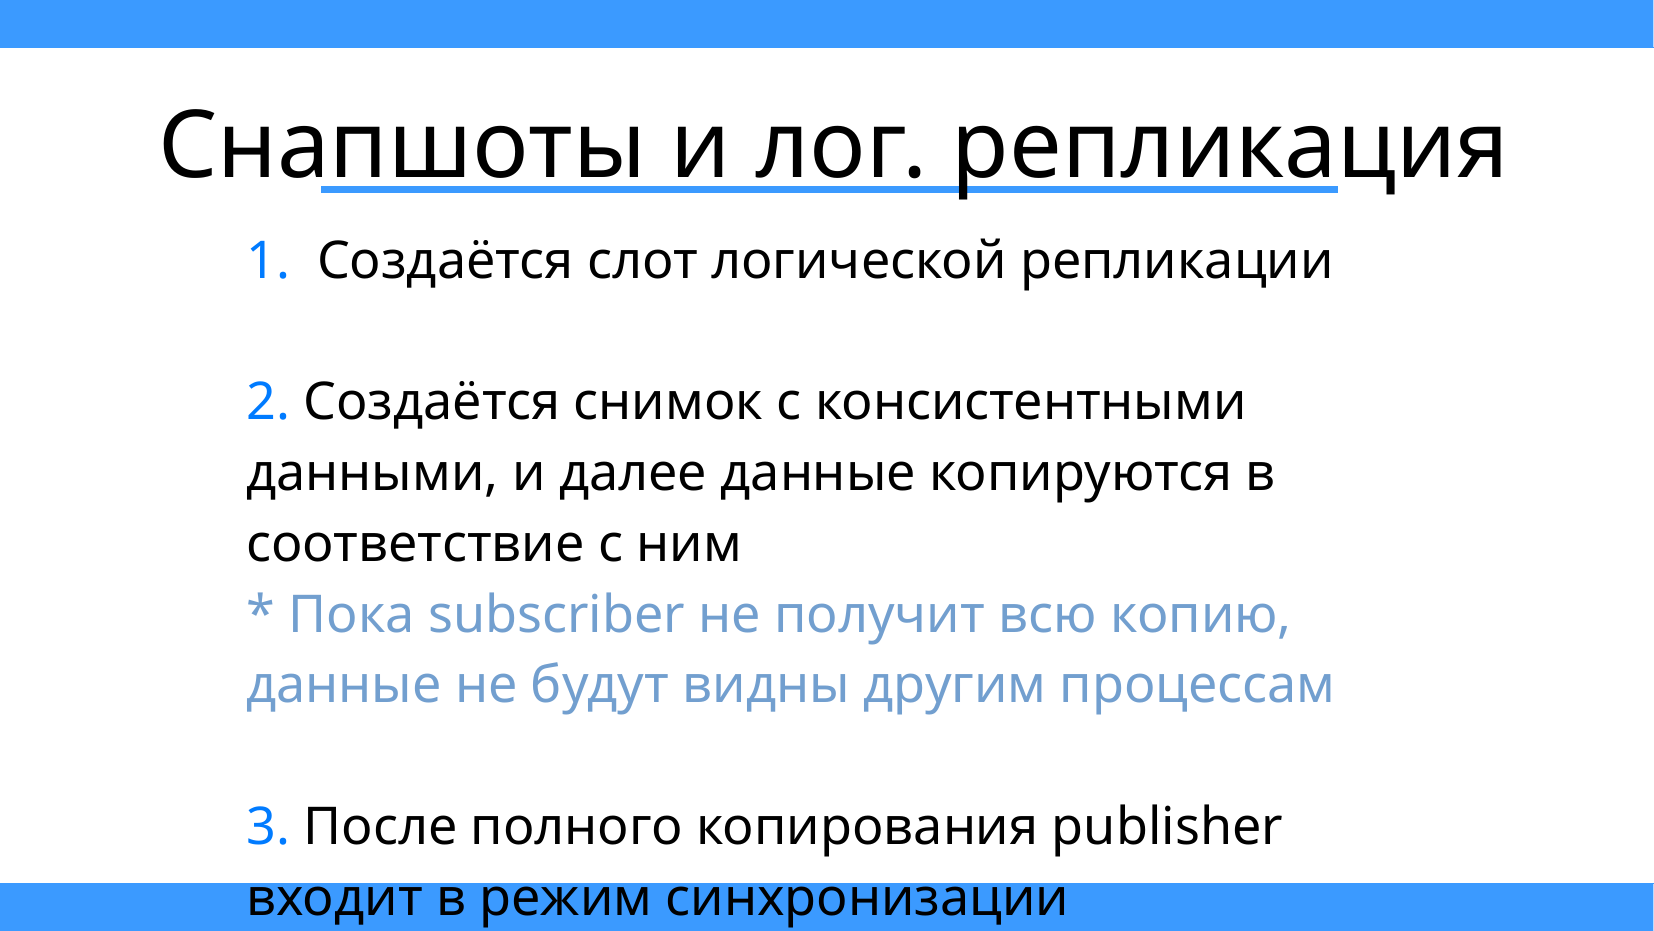

Снапшоты и лог. репликация
1. Создаётся слот логической репликации
2. Создаётся снимок с консистентными данными, и далее данные копируются в соответствие с ним
* Пока subscriber не получит всю копию, данные не будут видны другим процессам
3. После полного копирования publisher входит в режим синхронизации (отправление/получение изменений в режиме реального времени)